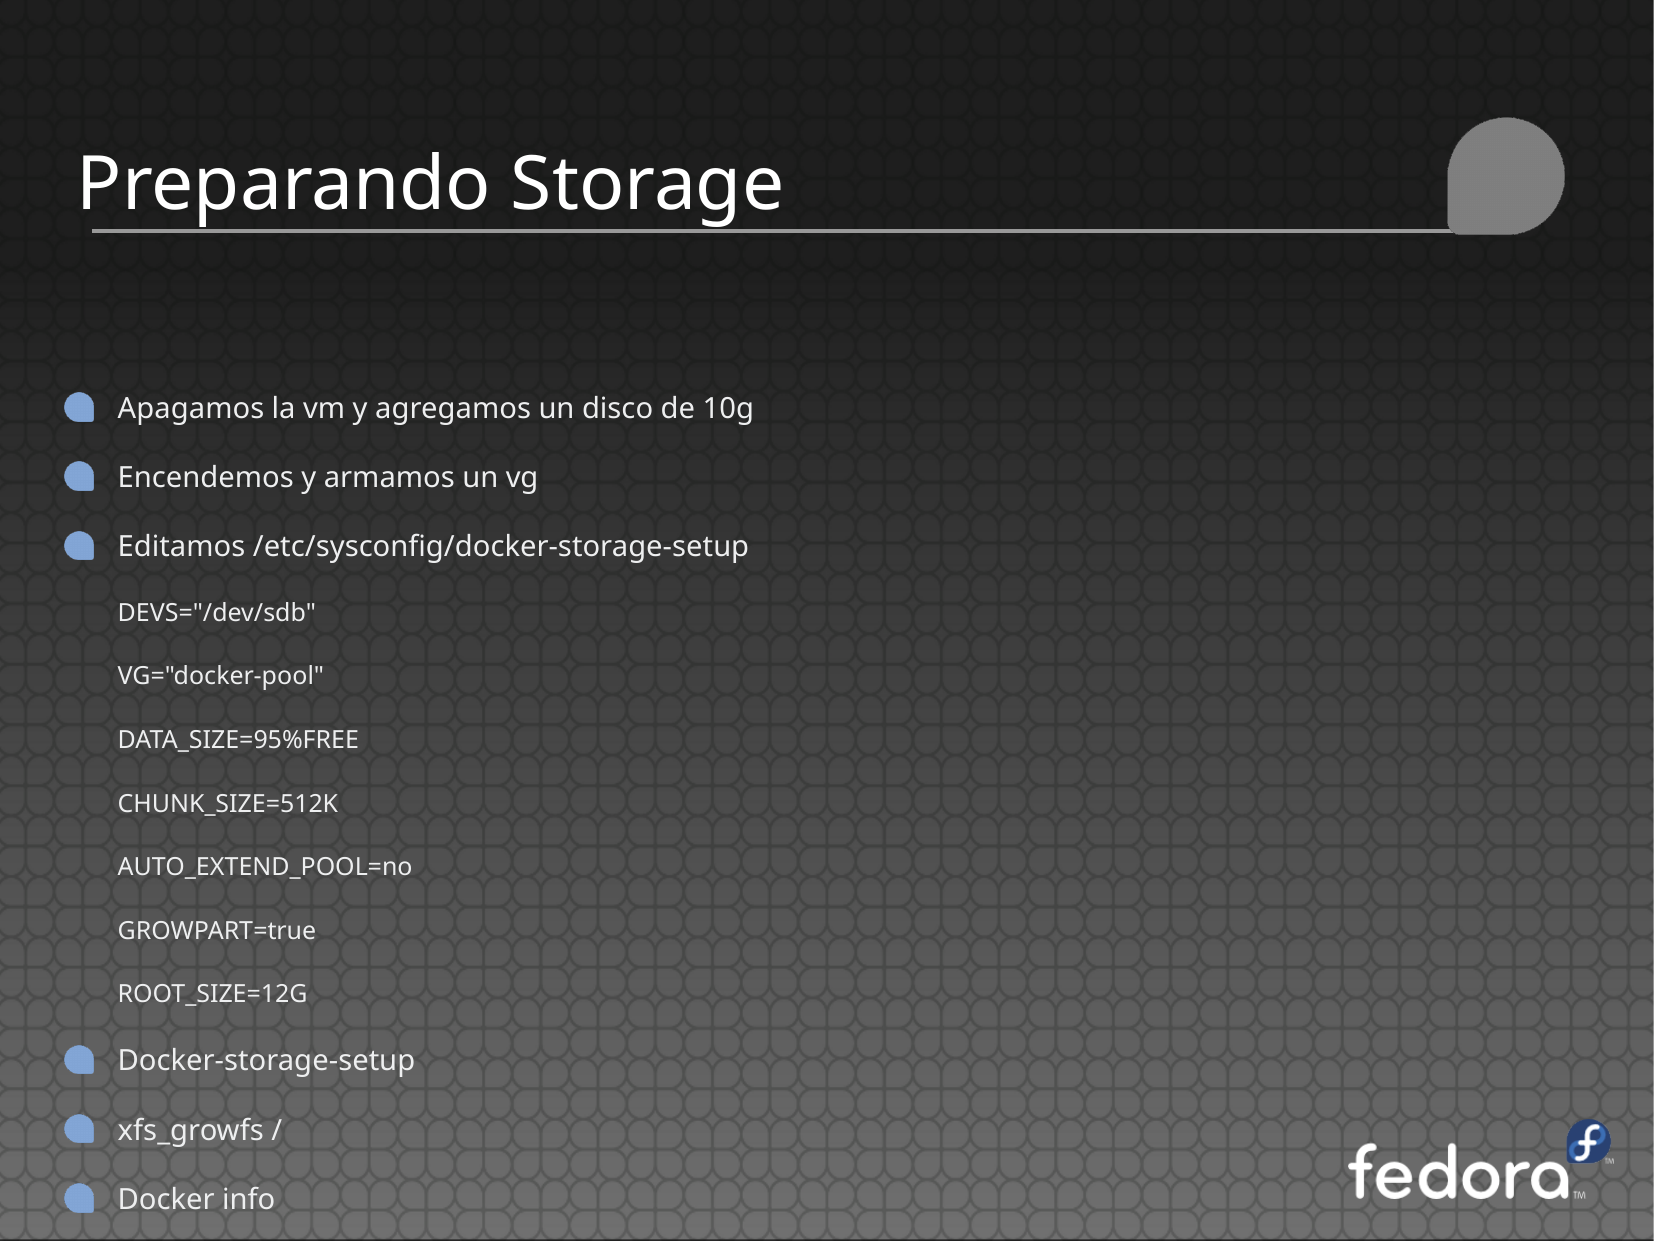

# Preparando Storage
Apagamos la vm y agregamos un disco de 10g
Encendemos y armamos un vg
Editamos /etc/sysconfig/docker-storage-setup
DEVS="/dev/sdb"
VG="docker-pool"
DATA_SIZE=95%FREE
CHUNK_SIZE=512K
AUTO_EXTEND_POOL=no
GROWPART=true
ROOT_SIZE=12G
Docker-storage-setup
xfs_growfs /
Docker info
Atomic host status